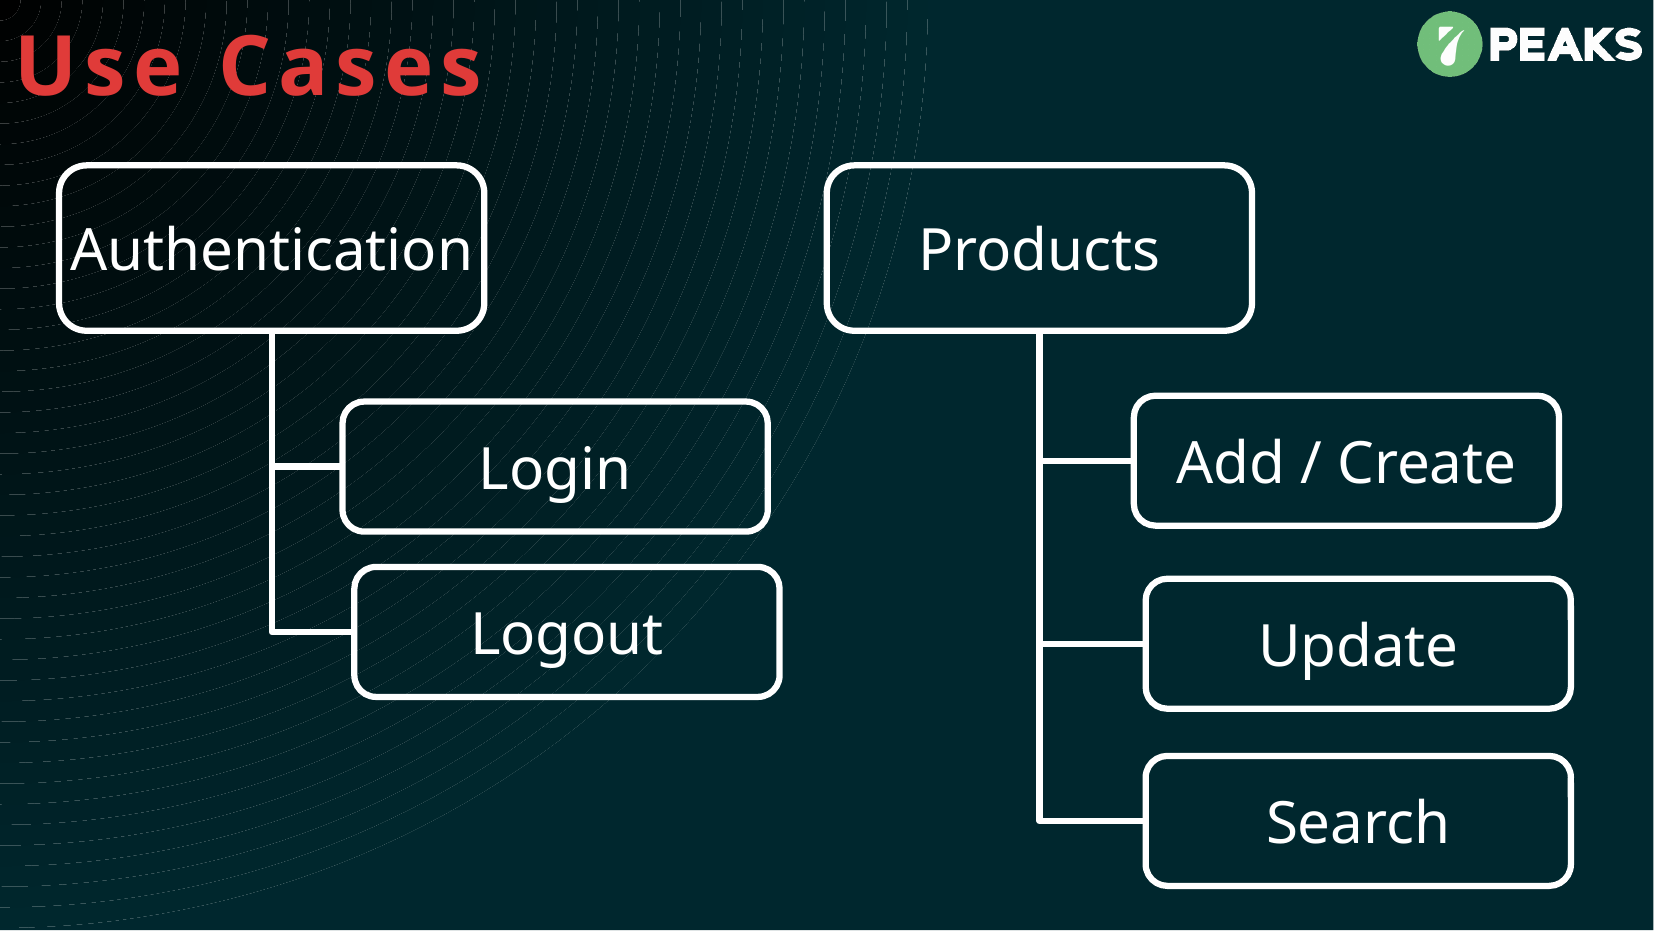

Use Cases
Authentication
Products
Add / Create
Login
Logout
Update
Search